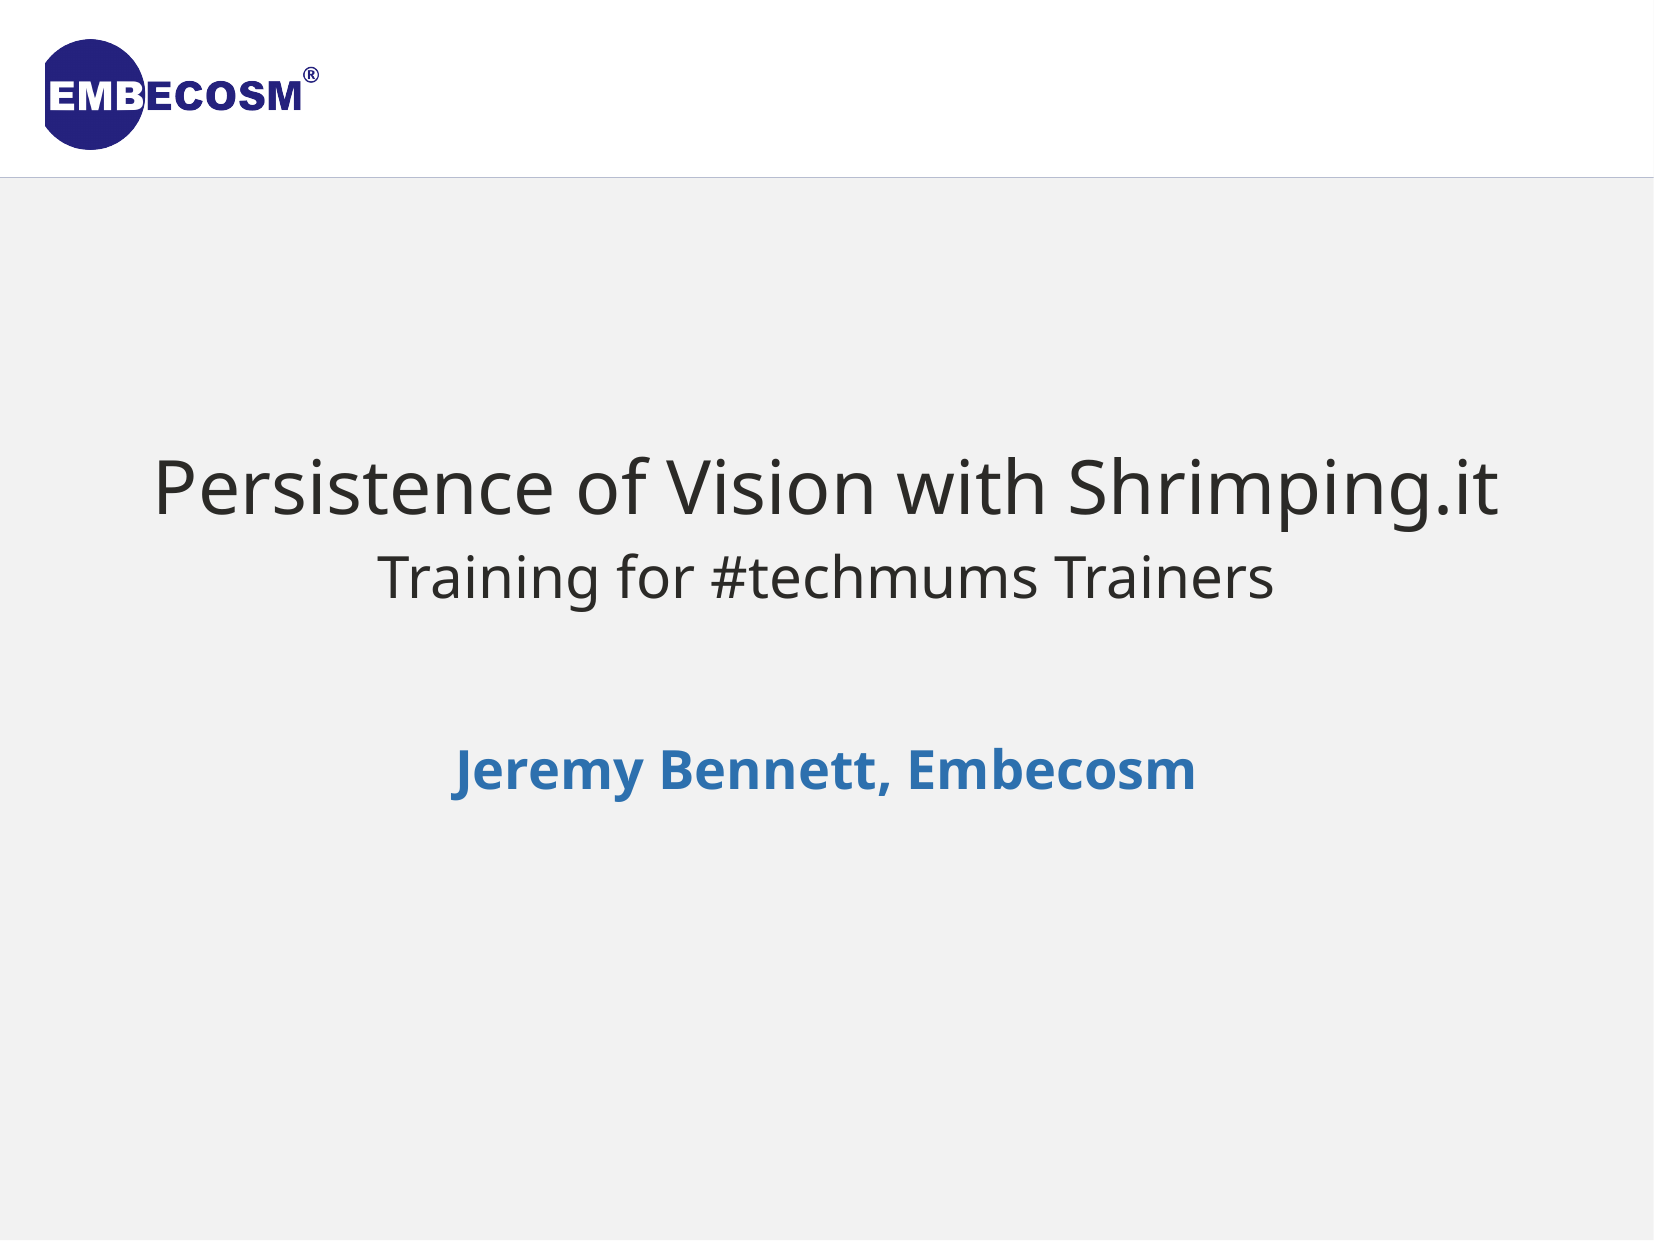

# Persistence of Vision with Shrimping.it Training for #techmums Trainers
Jeremy Bennett, Embecosm